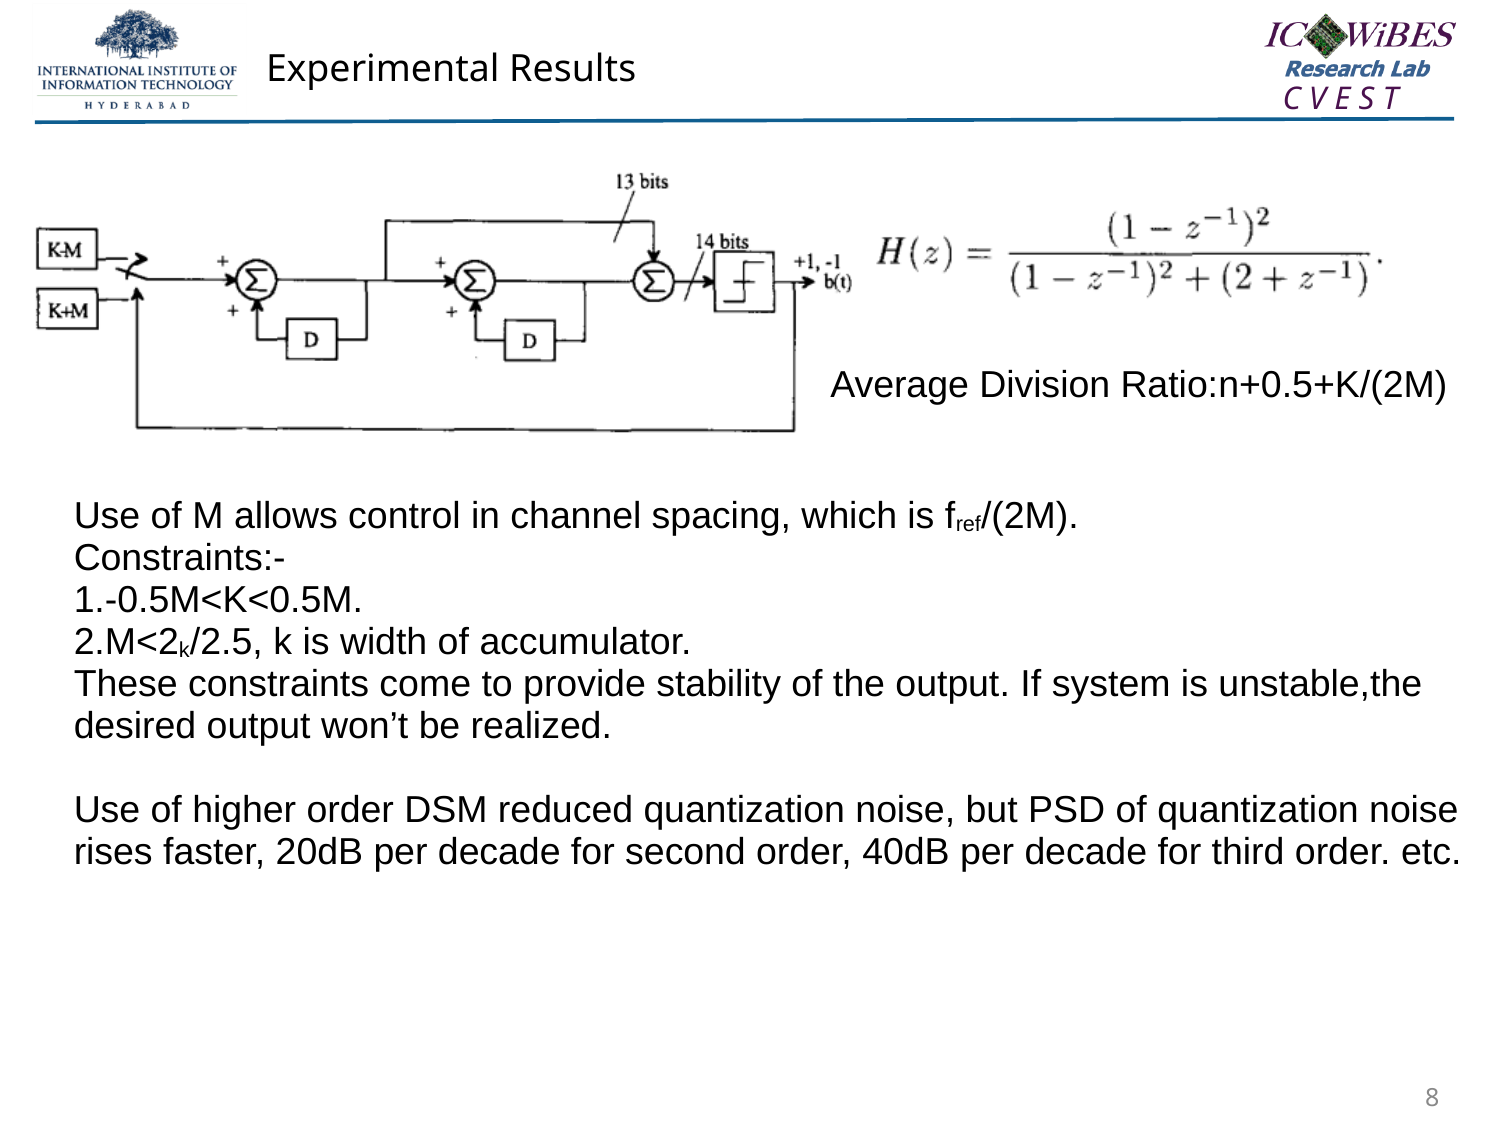

# Experimental Results
Average Division Ratio:n+0.5+K/(2M)
Use of M allows control in channel spacing, which is fref/(2M).
Constraints:-
1.-0.5M<K<0.5M.
2.M<2k/2.5, k is width of accumulator.
These constraints come to provide stability of the output. If system is unstable,the
desired output won’t be realized.
Use of higher order DSM reduced quantization noise, but PSD of quantization noise
rises faster, 20dB per decade for second order, 40dB per decade for third order. etc.